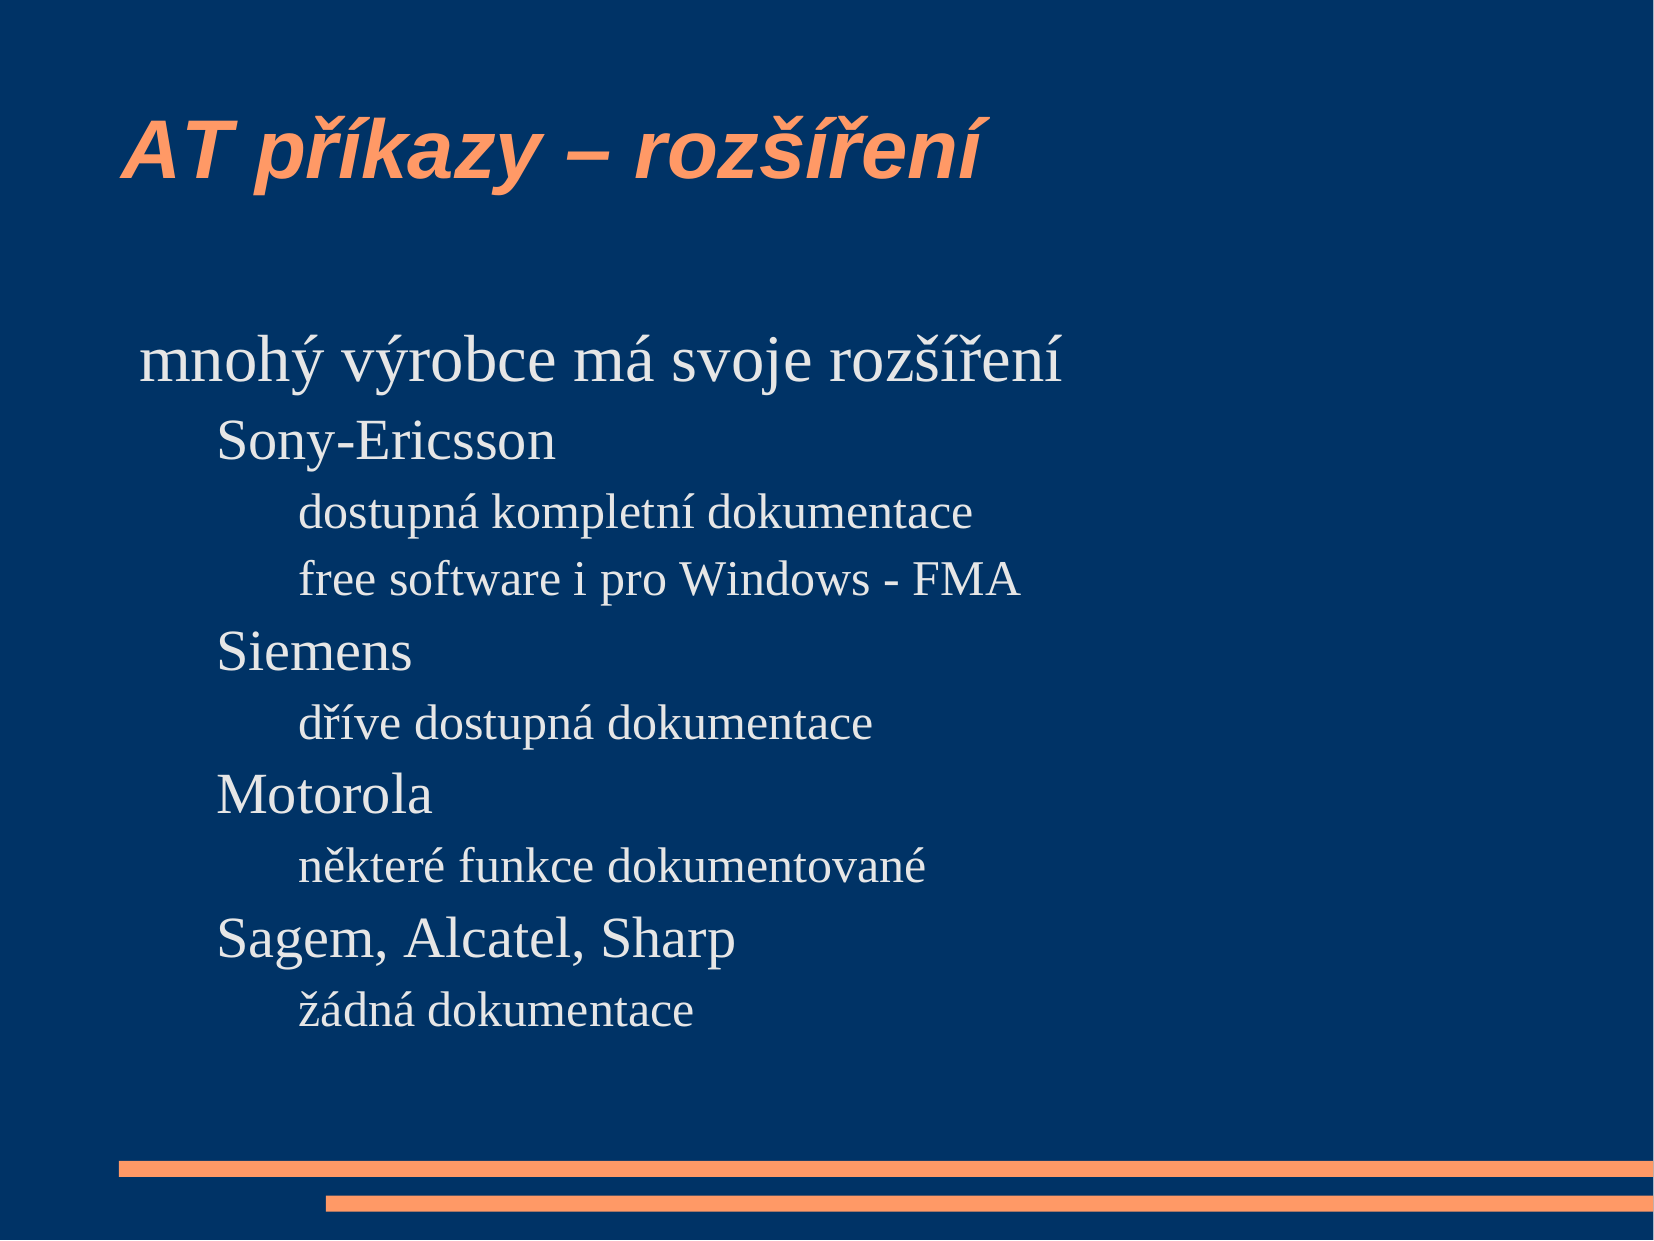

# AT příkazy – rozšíření
mnohý výrobce má svoje rozšíření
Sony-Ericsson
dostupná kompletní dokumentace
free software i pro Windows - FMA
Siemens
dříve dostupná dokumentace
Motorola
některé funkce dokumentované
Sagem, Alcatel, Sharp
žádná dokumentace